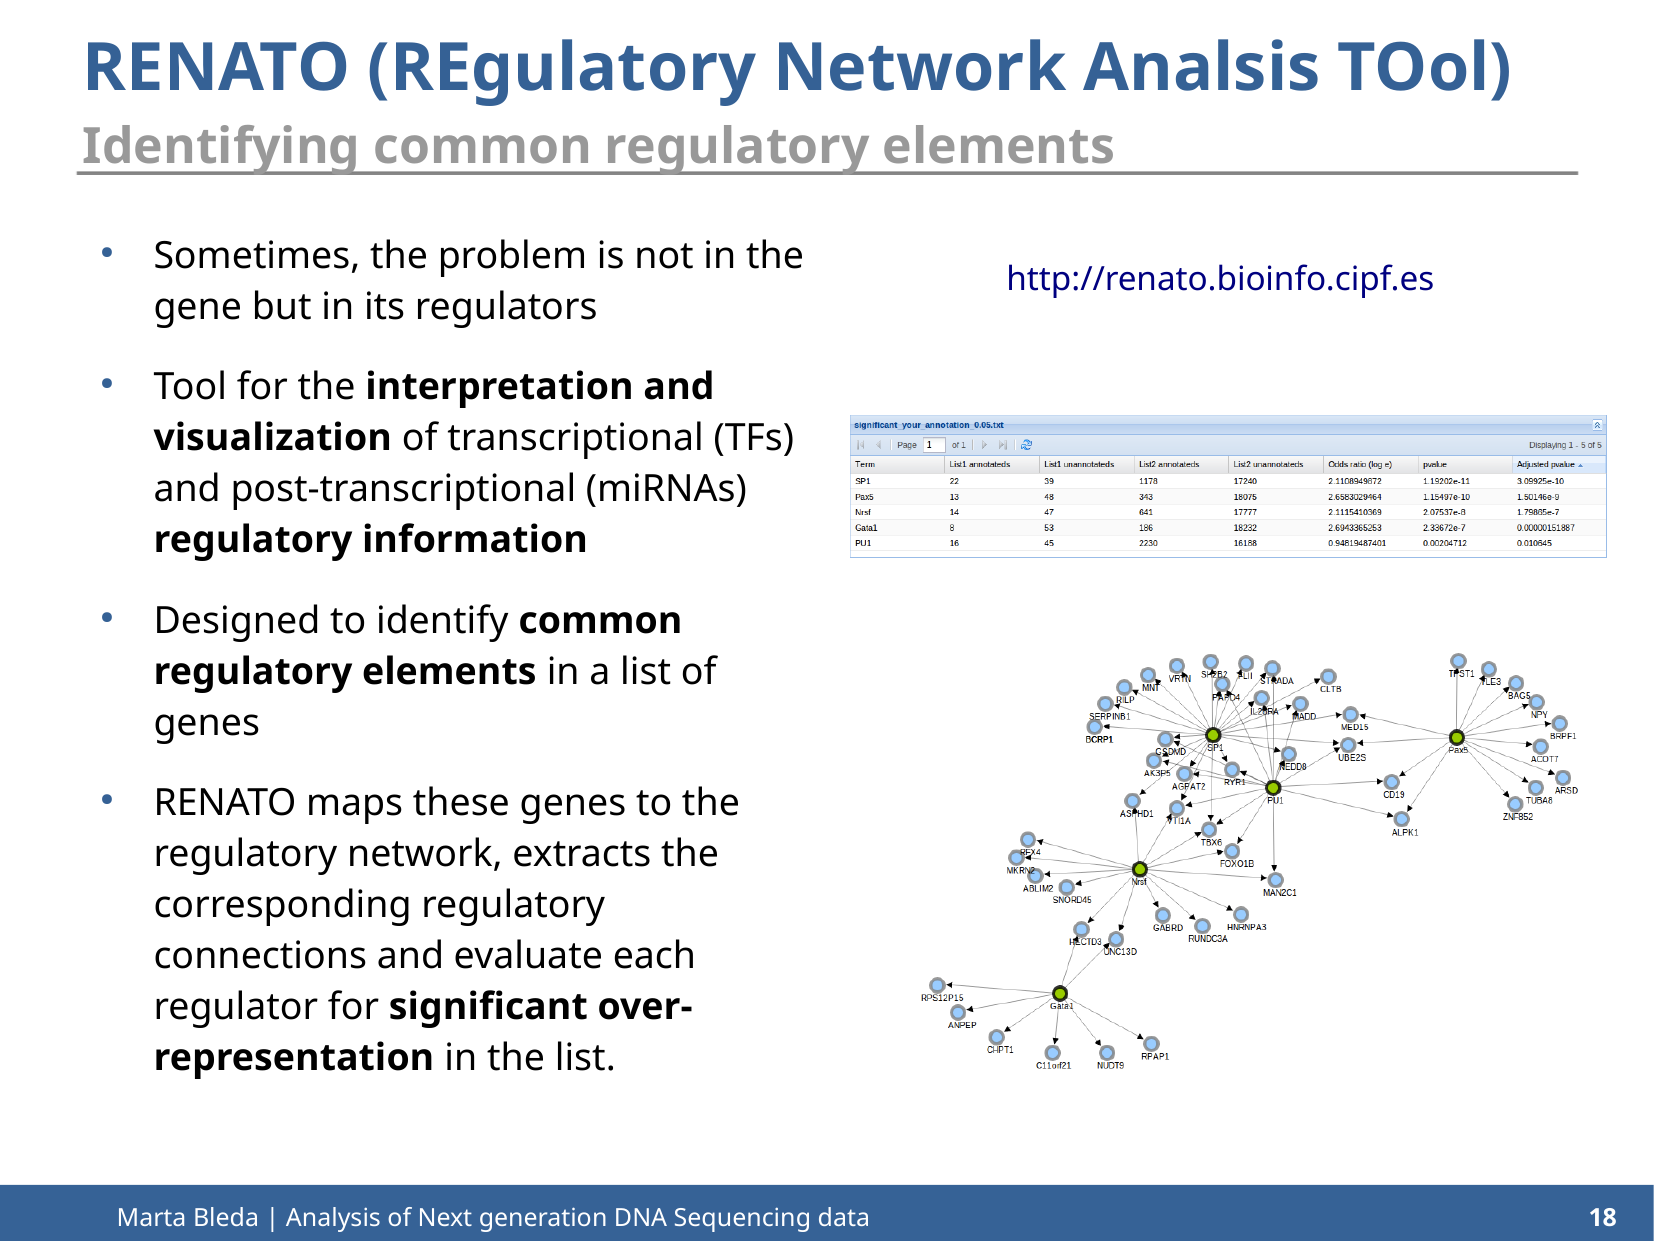

# RENATO (REgulatory Network Analsis TOol) Identifying common regulatory elements
Sometimes, the problem is not in the gene but in its regulators
Tool for the interpretation and visualization of transcriptional (TFs) and post-transcriptional (miRNAs) regulatory information
Designed to identify common regulatory elements in a list of genes
RENATO maps these genes to the regulatory network, extracts the corresponding regulatory connections and evaluate each regulator for significant over-representation in the list.
http://renato.bioinfo.cipf.es
Marta Bleda | Analysis of Next generation DNA Sequencing data
18